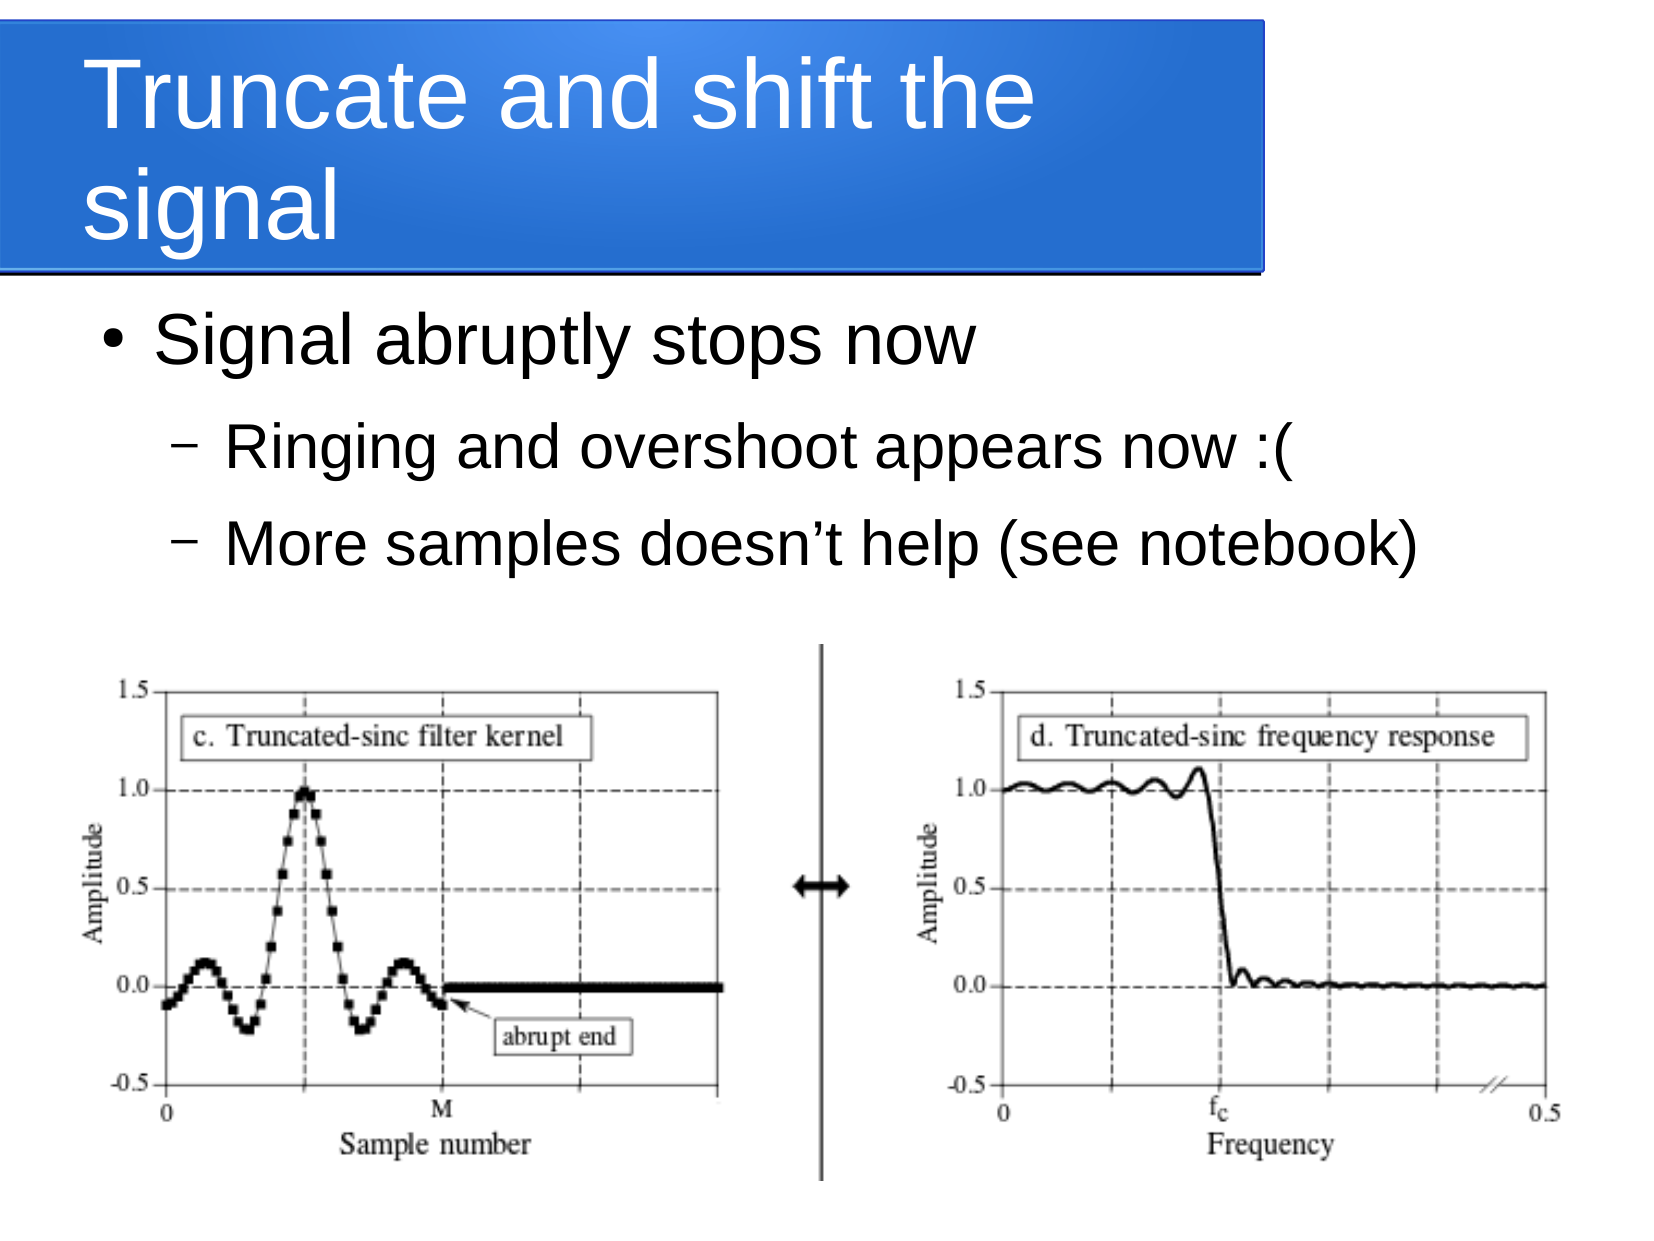

# Truncate and shift the signal
Signal abruptly stops now
Ringing and overshoot appears now :(
More samples doesn’t help (see notebook)